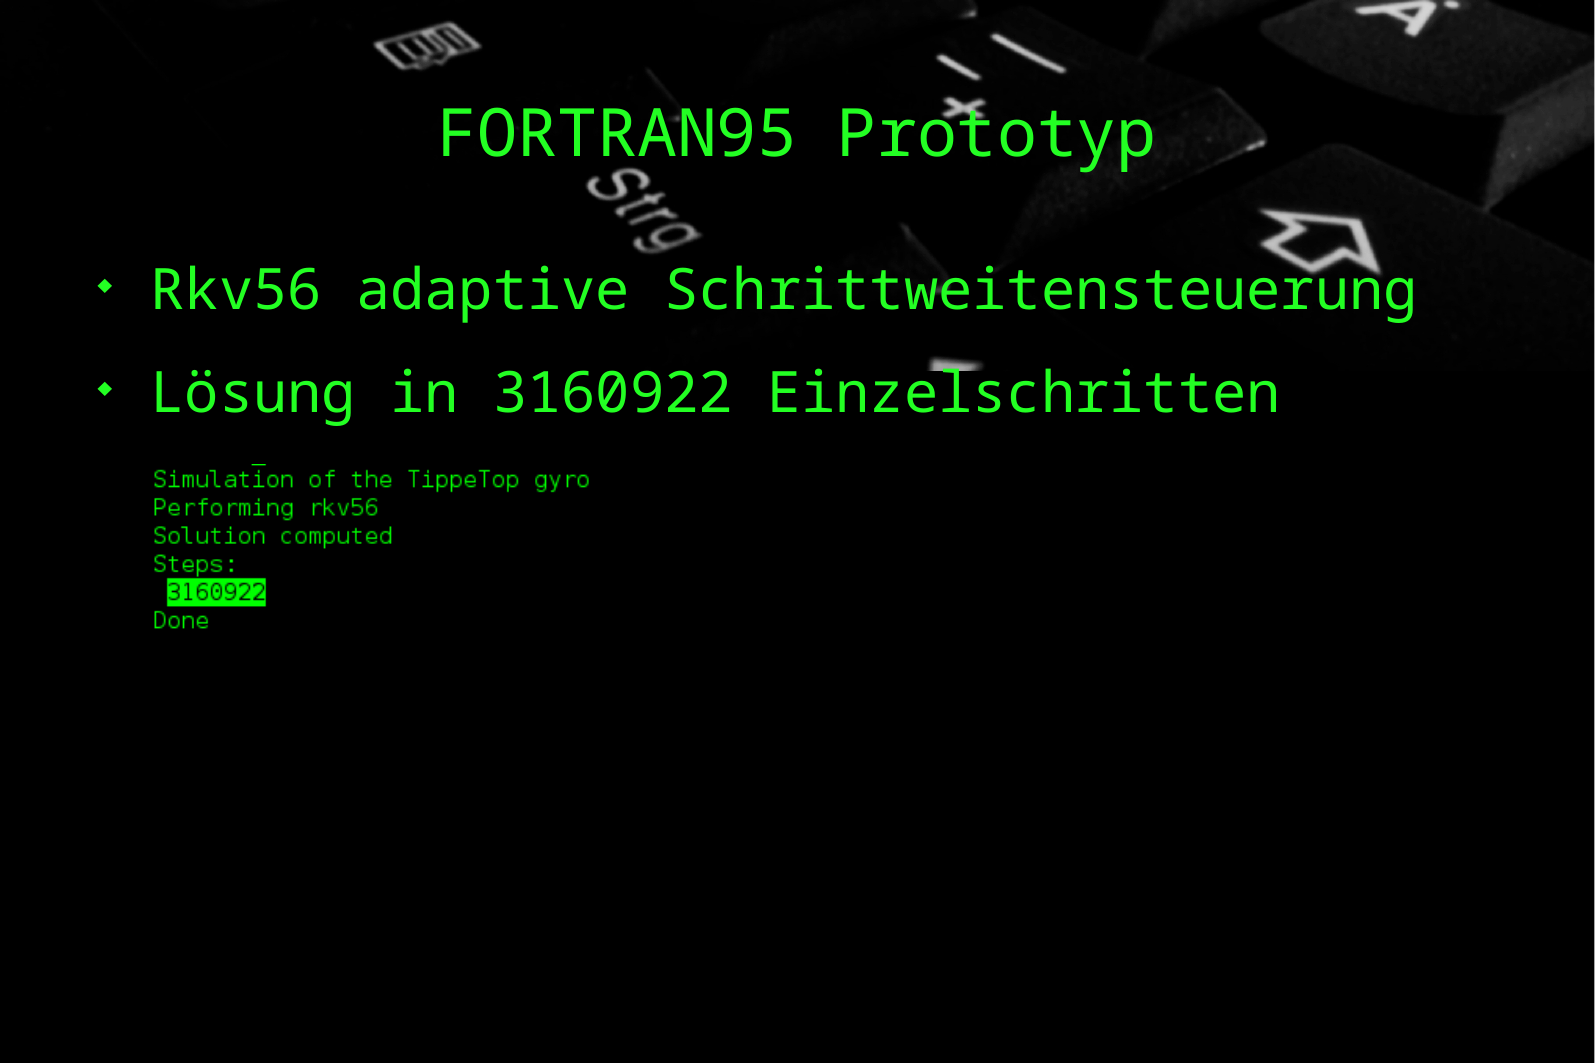

# FORTRAN95 Prototyp
Rkv56 adaptive Schrittweitensteuerung
Lösung in 3160922 Einzelschritten